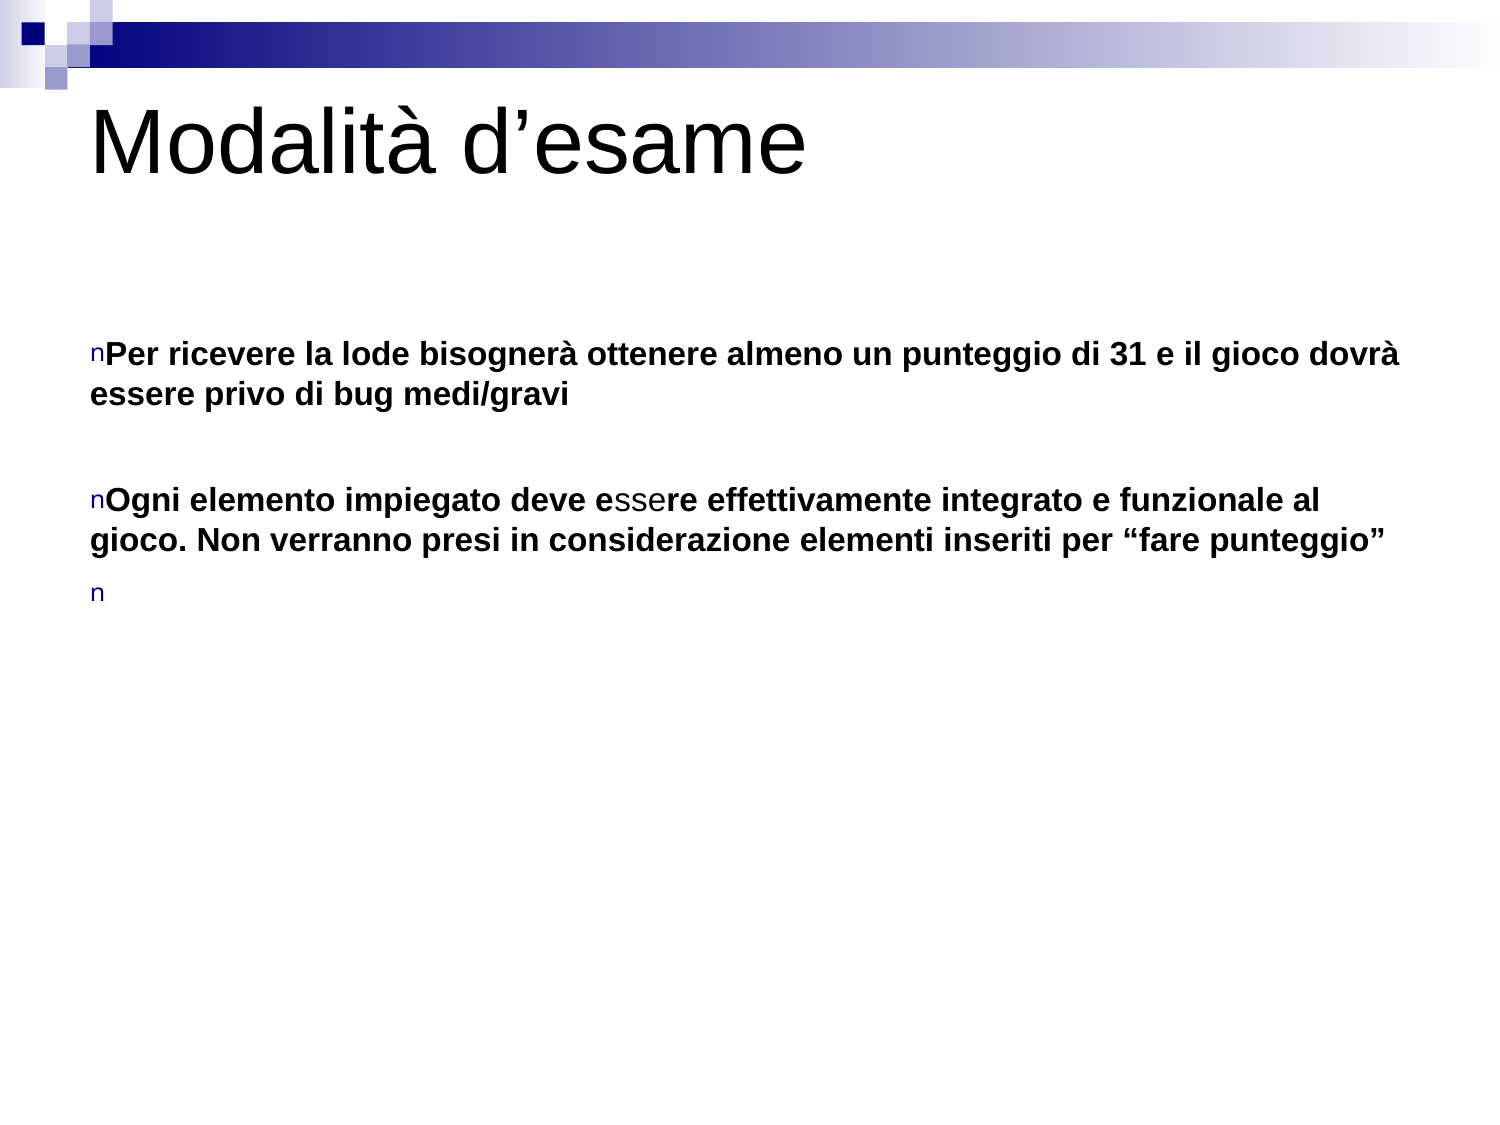

# Modalità d’esame
Per ricevere la lode bisognerà ottenere almeno un punteggio di 31 e il gioco dovrà essere privo di bug medi/gravi
Ogni elemento impiegato deve essere effettivamente integrato e funzionale al gioco. Non verranno presi in considerazione elementi inseriti per “fare punteggio”